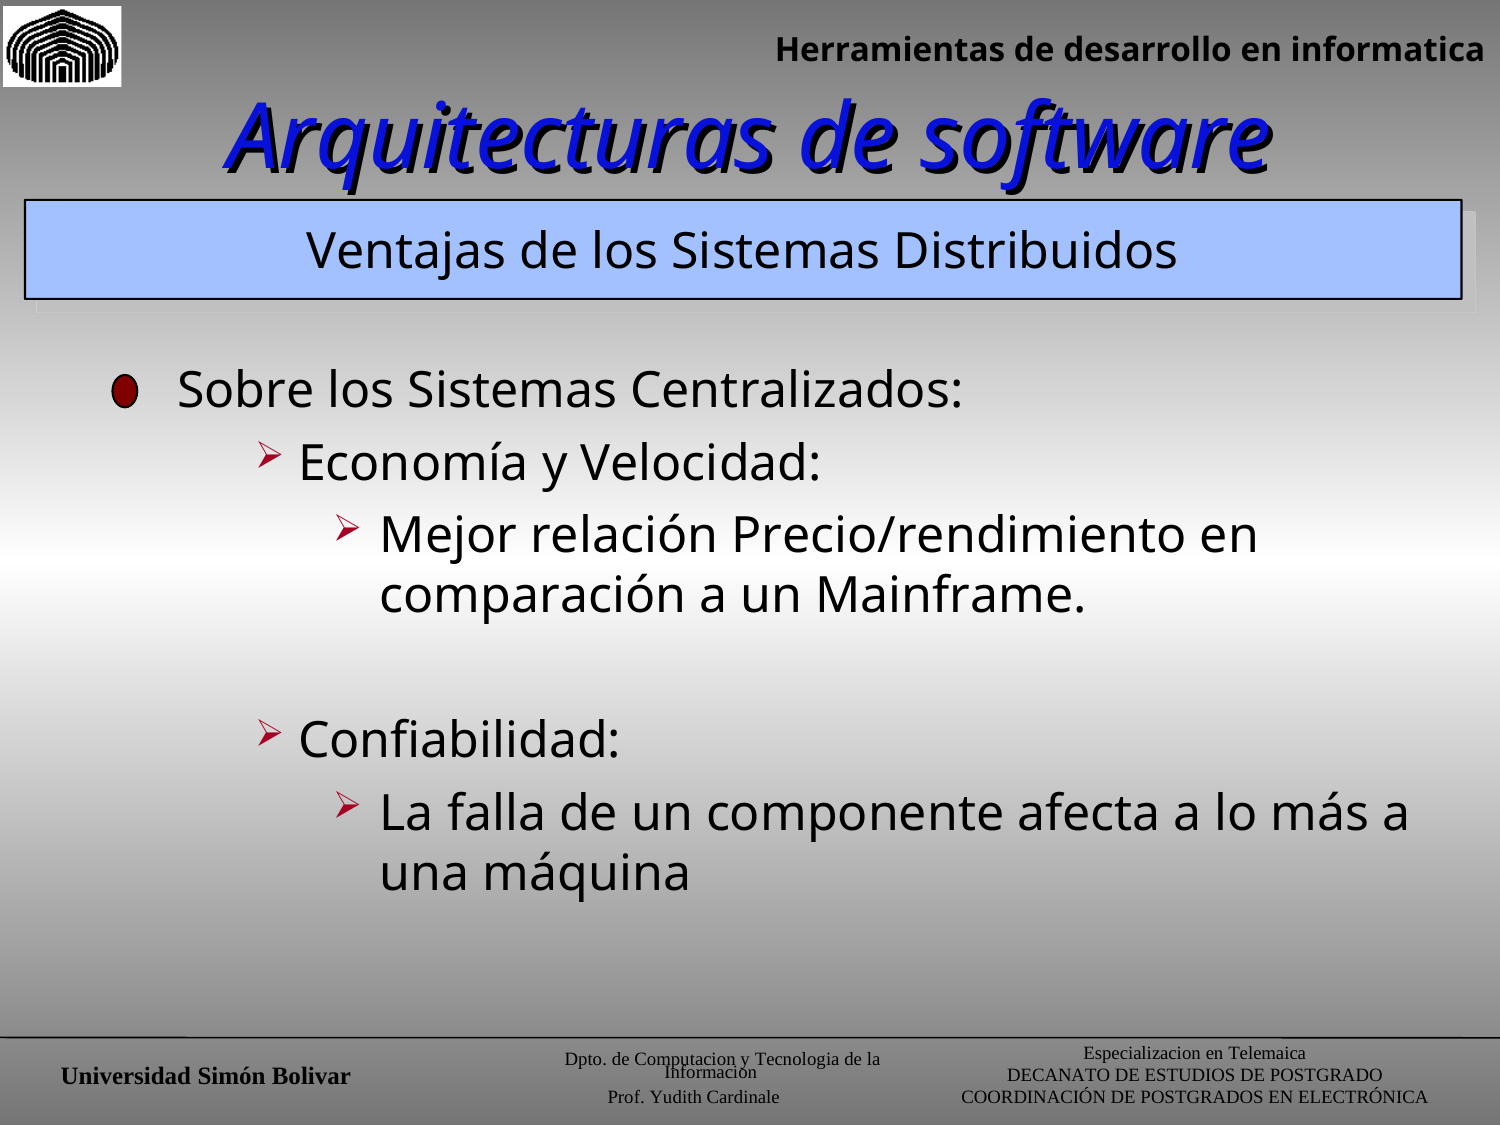

Arquitecturas de software
Ventajas de los Sistemas Distribuidos
Sobre los Sistemas Centralizados:
 Economía y Velocidad:
Mejor relación Precio/rendimiento en comparación a un Mainframe.
 Confiabilidad:
La falla de un componente afecta a lo más a una máquina